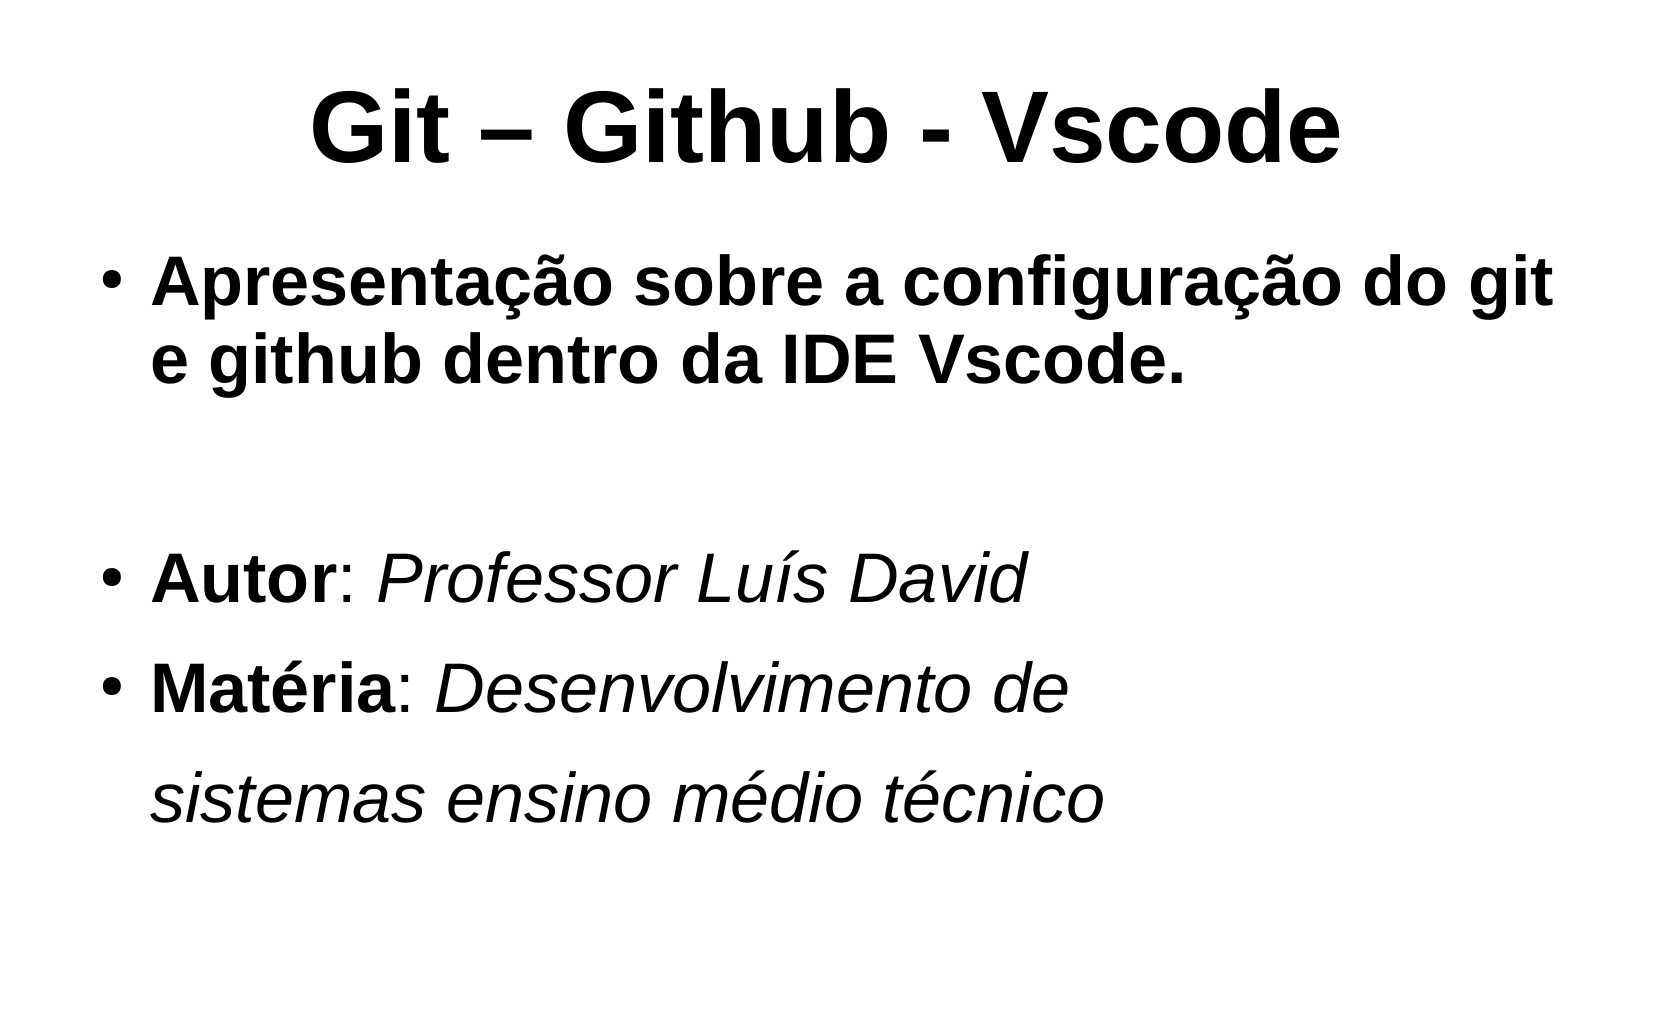

# Git – Github - Vscode
Apresentação sobre a configuração do git e github dentro da IDE Vscode.
Autor: Professor Luís David
Matéria: Desenvolvimento de
sistemas ensino médio técnico